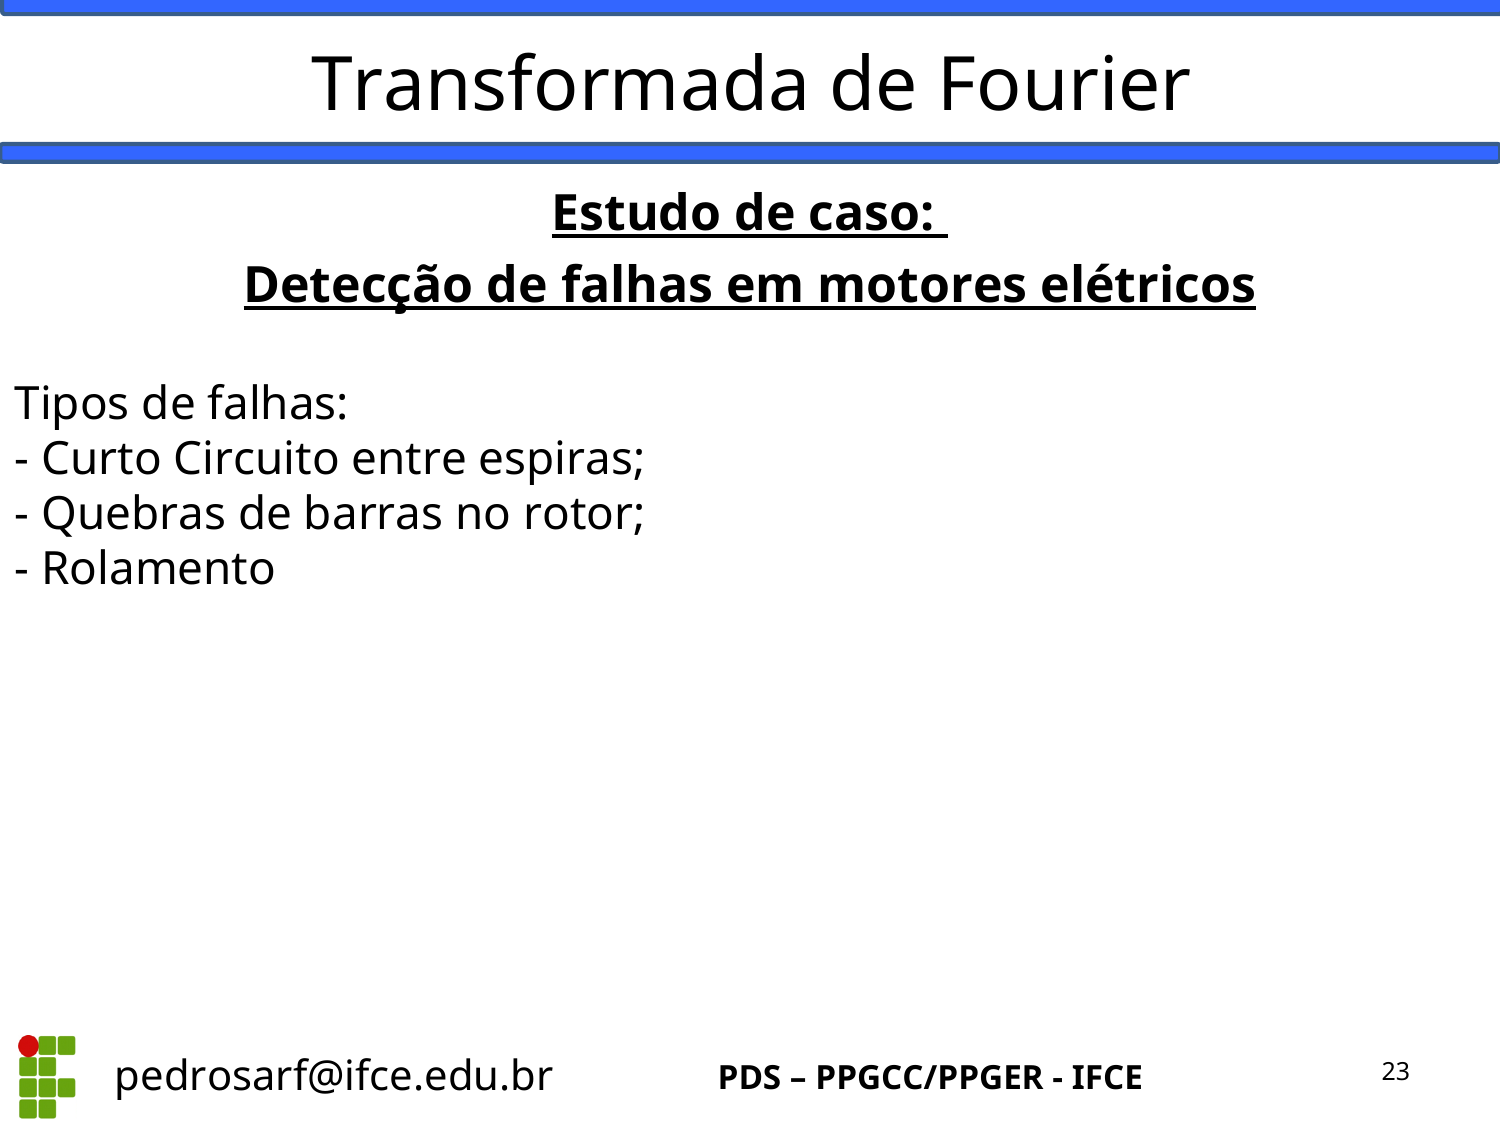

Transformada de Fourier
Estudo de caso:
Detecção de falhas em motores elétricos
Tipos de falhas:
- Curto Circuito entre espiras;
- Quebras de barras no rotor;
- Rolamento